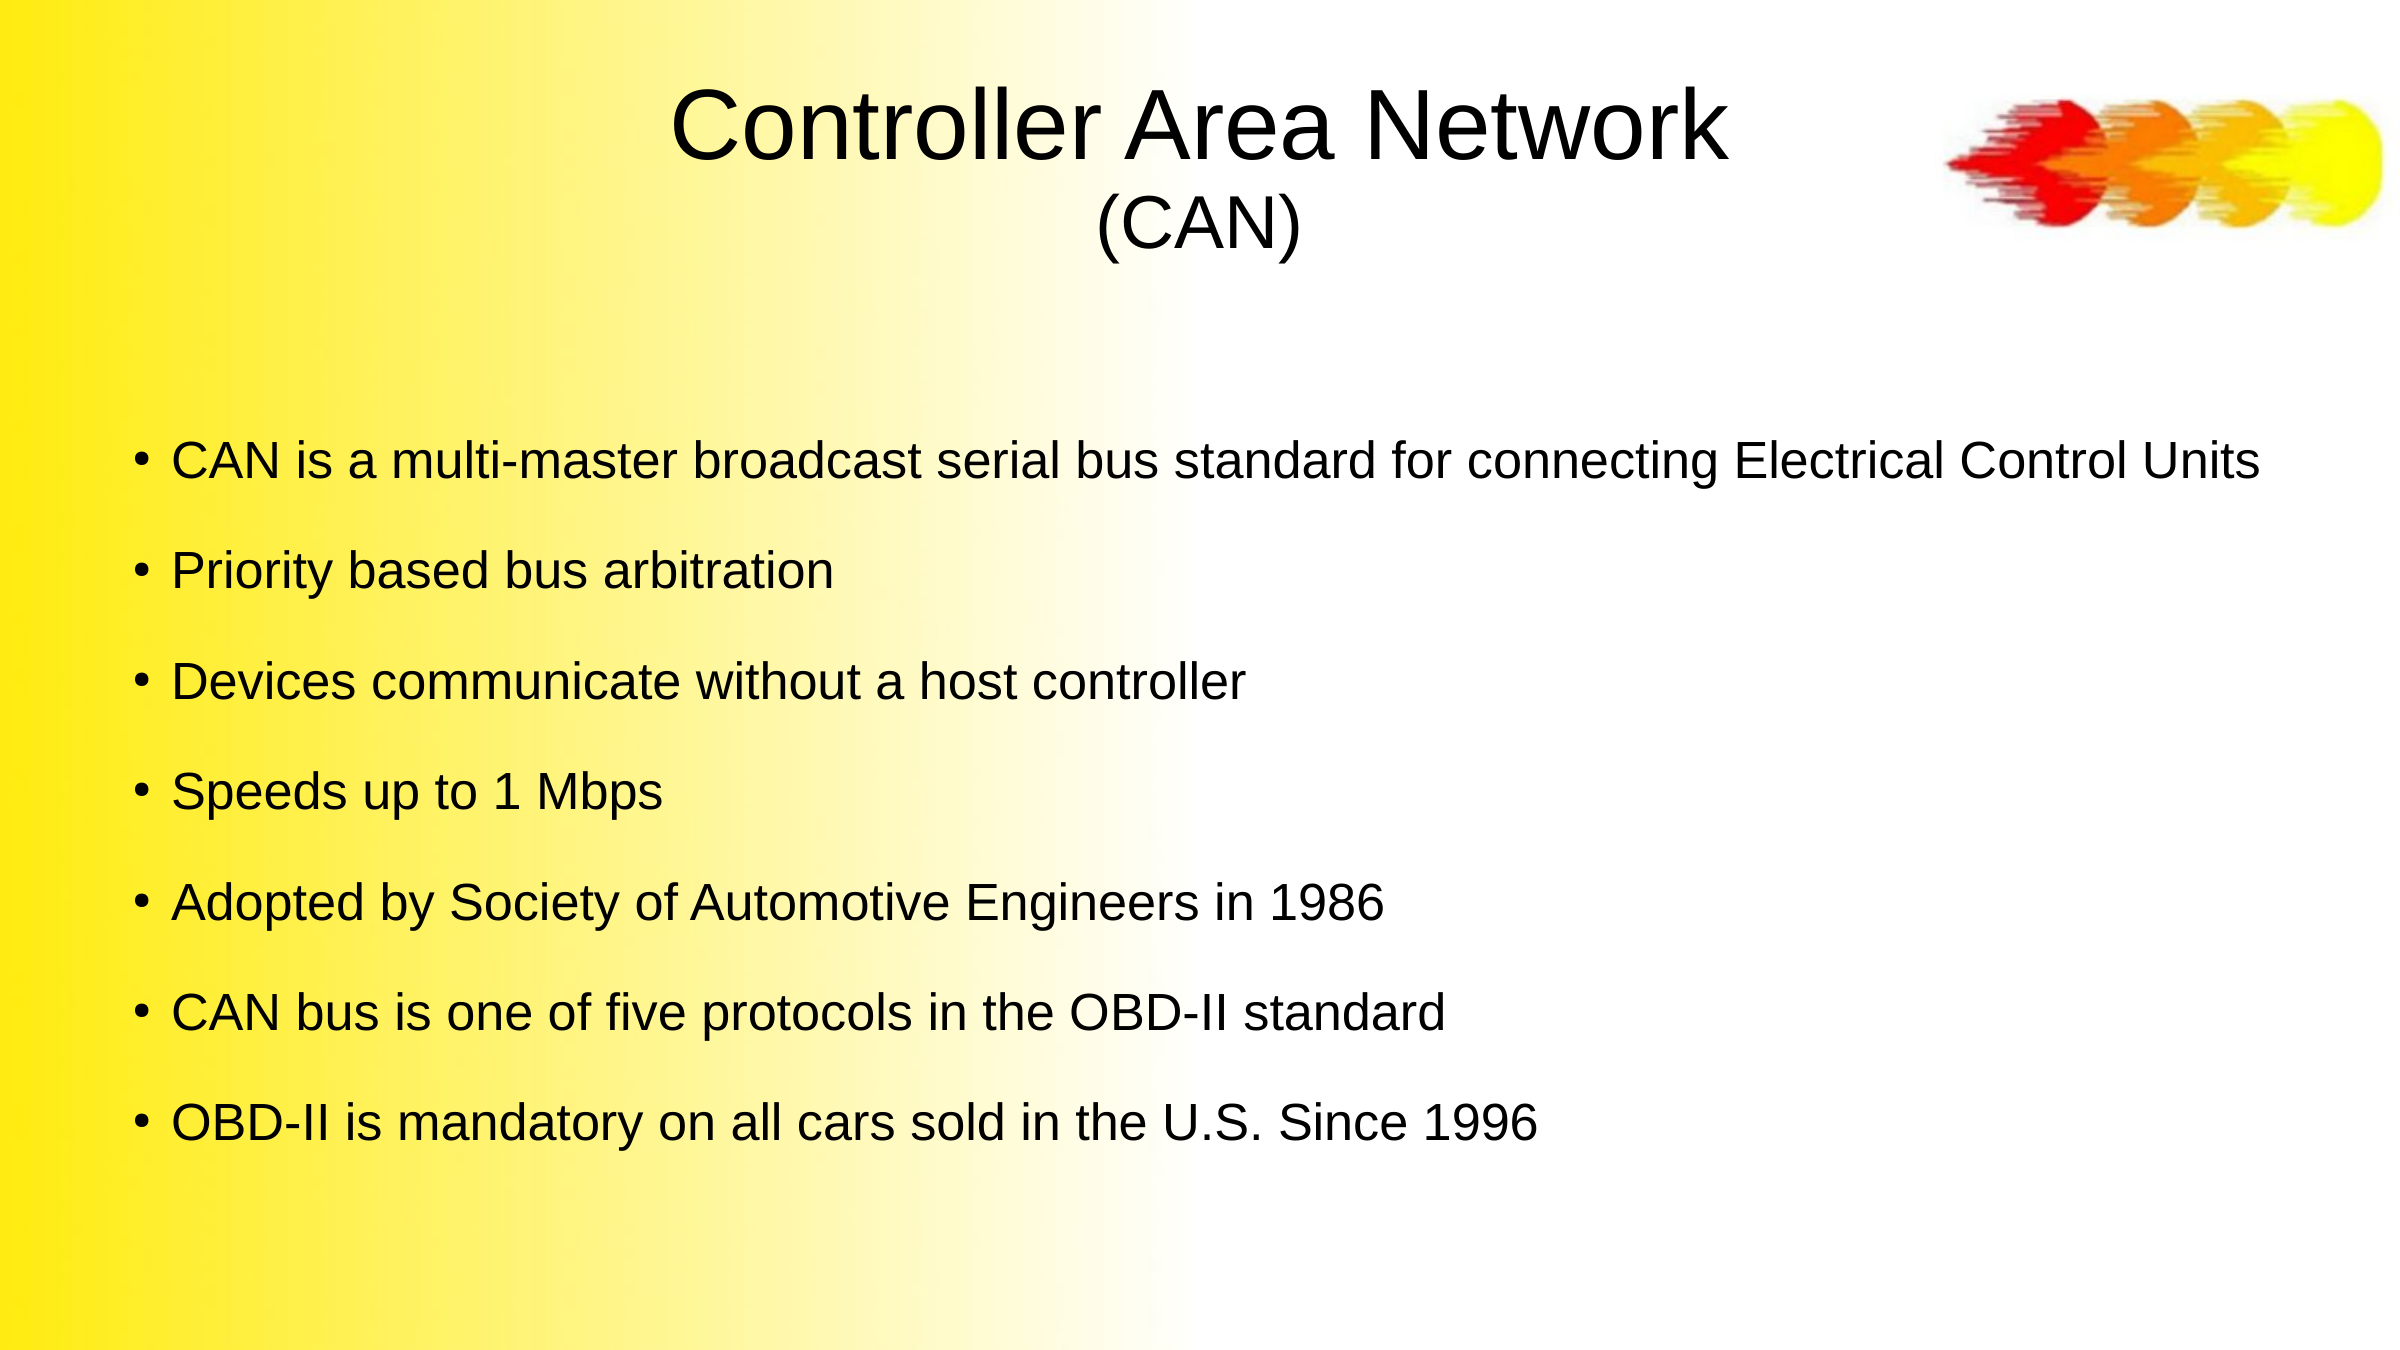

# Controller Area Network (CAN)
CAN is a multi-master broadcast serial bus standard for connecting Electrical Control Units
Priority based bus arbitration
Devices communicate without a host controller
Speeds up to 1 Mbps
Adopted by Society of Automotive Engineers in 1986
CAN bus is one of five protocols in the OBD-II standard
OBD-II is mandatory on all cars sold in the U.S. Since 1996